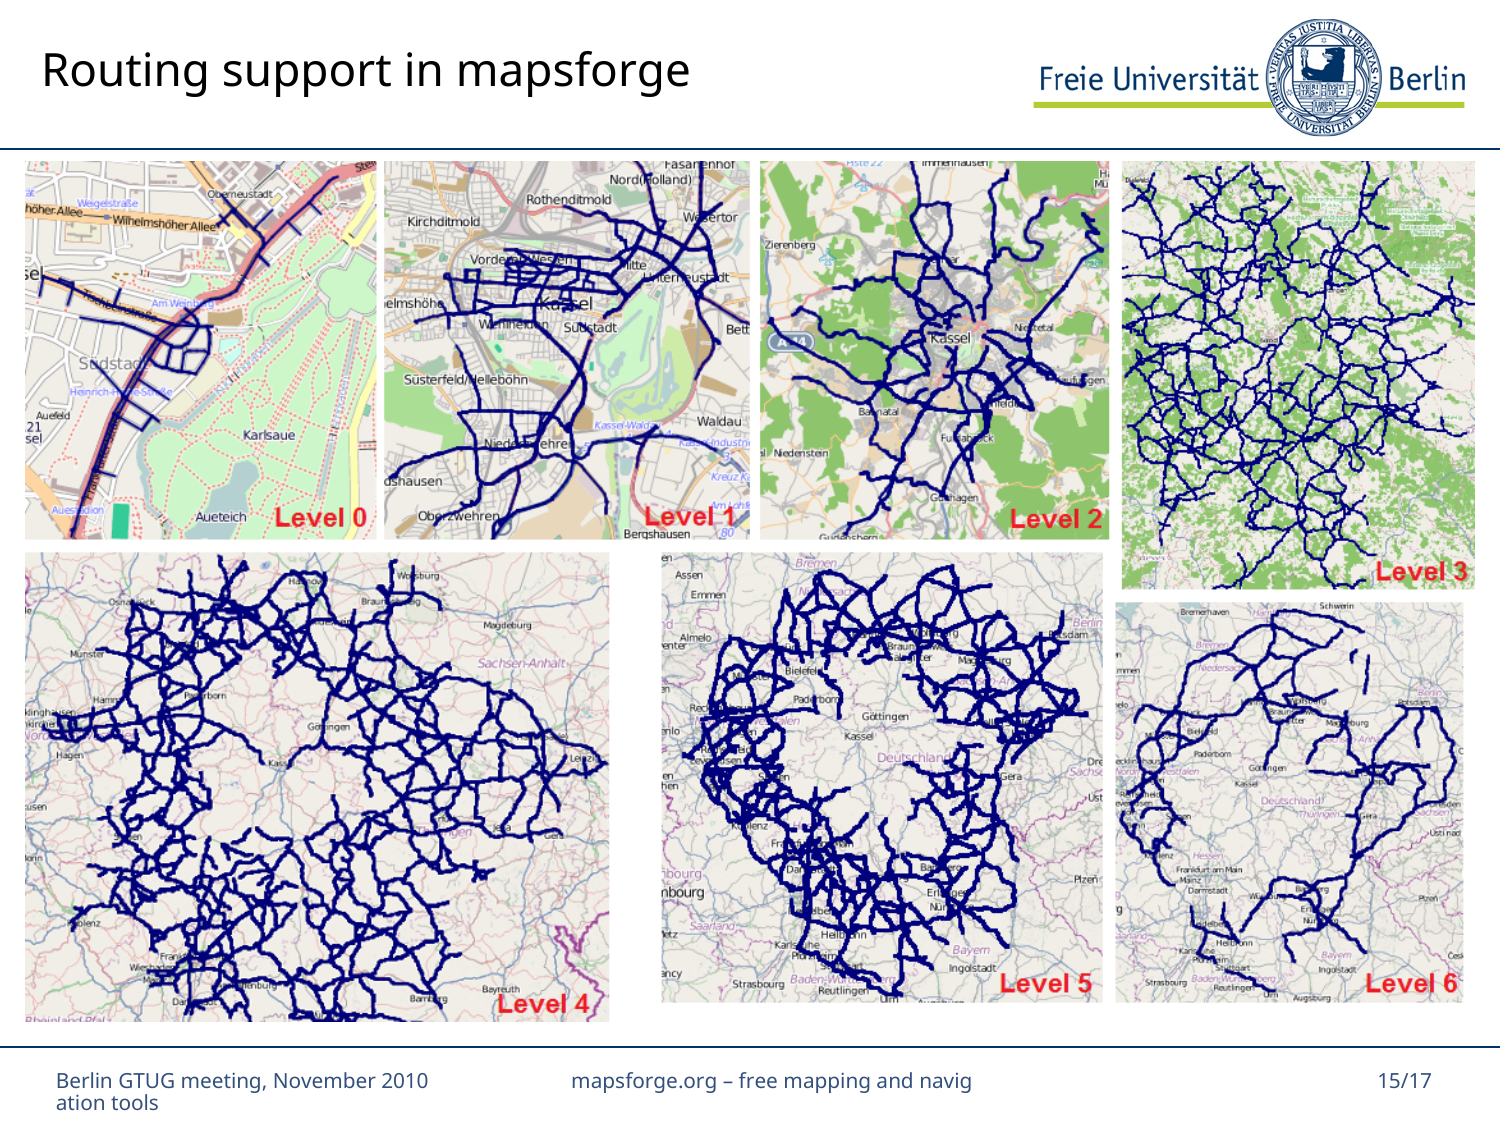

# Routing support in mapsforge
Server-based online routing and offline routing on device
Implementation: Highway Hierarchies algorithm
Uses inherent hierarchy in road networks
Requires preprocessed routing graph
Size of routing graph (including street names and way points):
~165 MB (Germany), ~5 MB (Berlin)
Average query time on server (long routes, Germany):
		< 5 ms (routing graph completely in RAM)
Average query time on Android (long routes, Germany):
		< 5 s (block based data structure on flash memory)
Berlin GTUG meeting, November 2010 mapsforge.org – free mapping and navigation tools
15